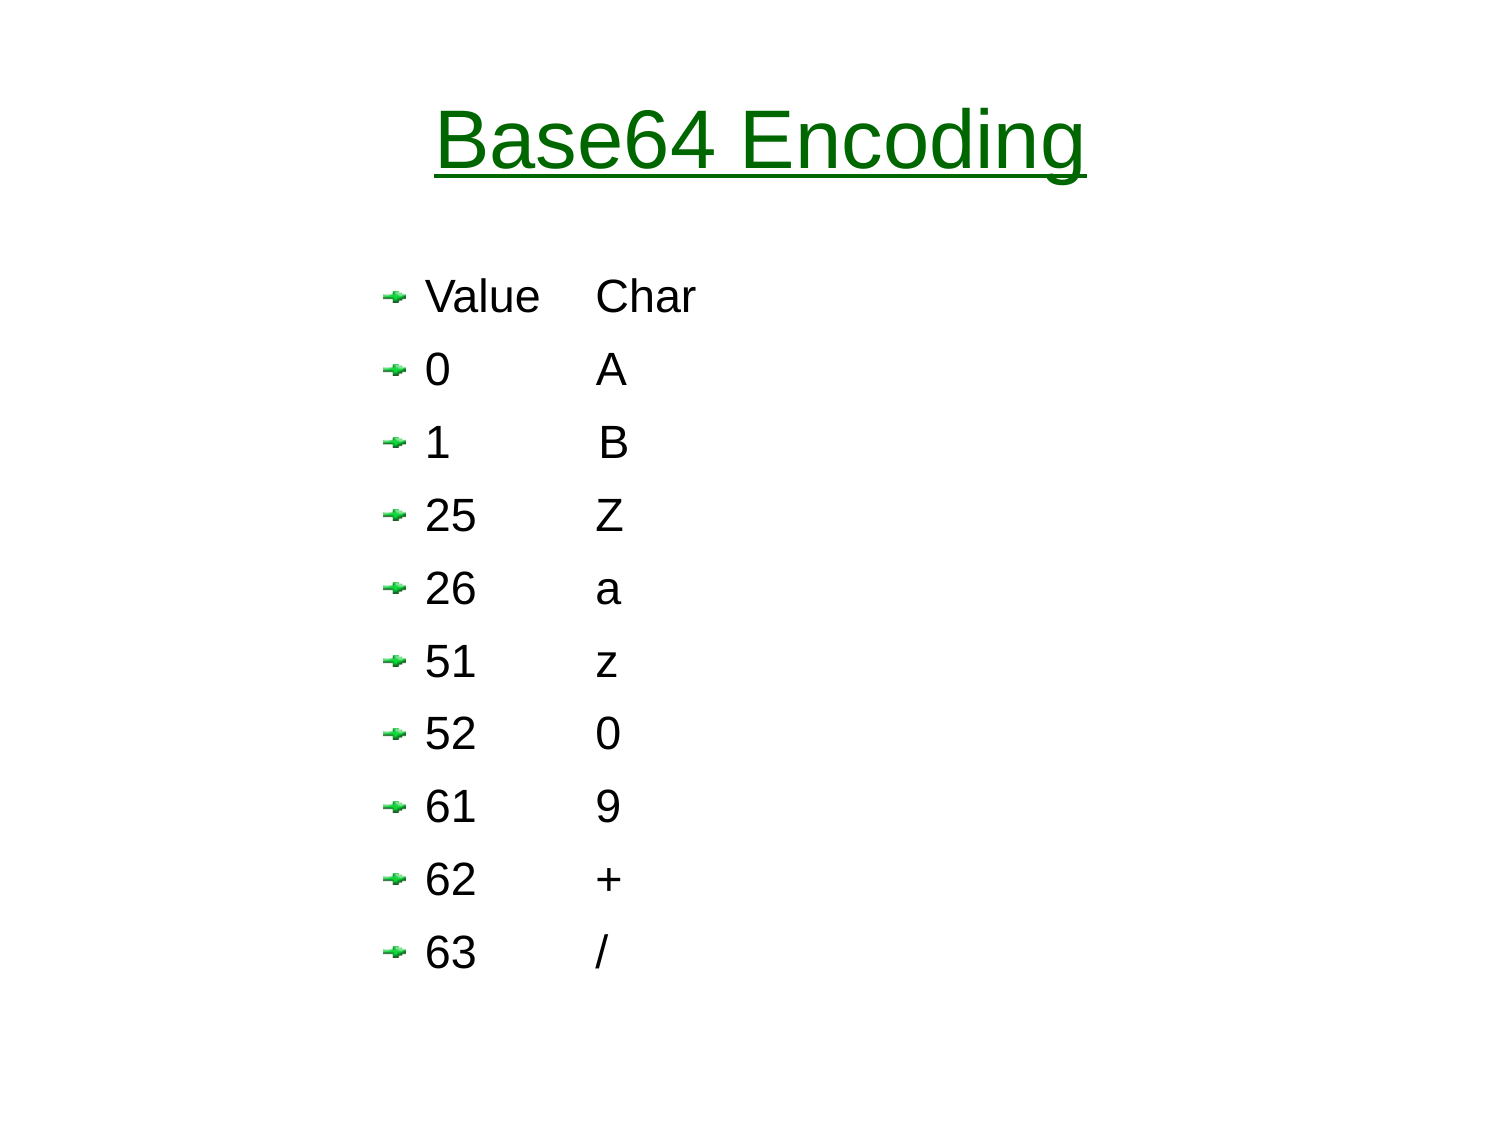

# Base64 Encoding
Value 	Char
0 								 A
1 		 B
25 		Z
26 		a
51 		z
52 		0
61 		9
62 		+
63 		/